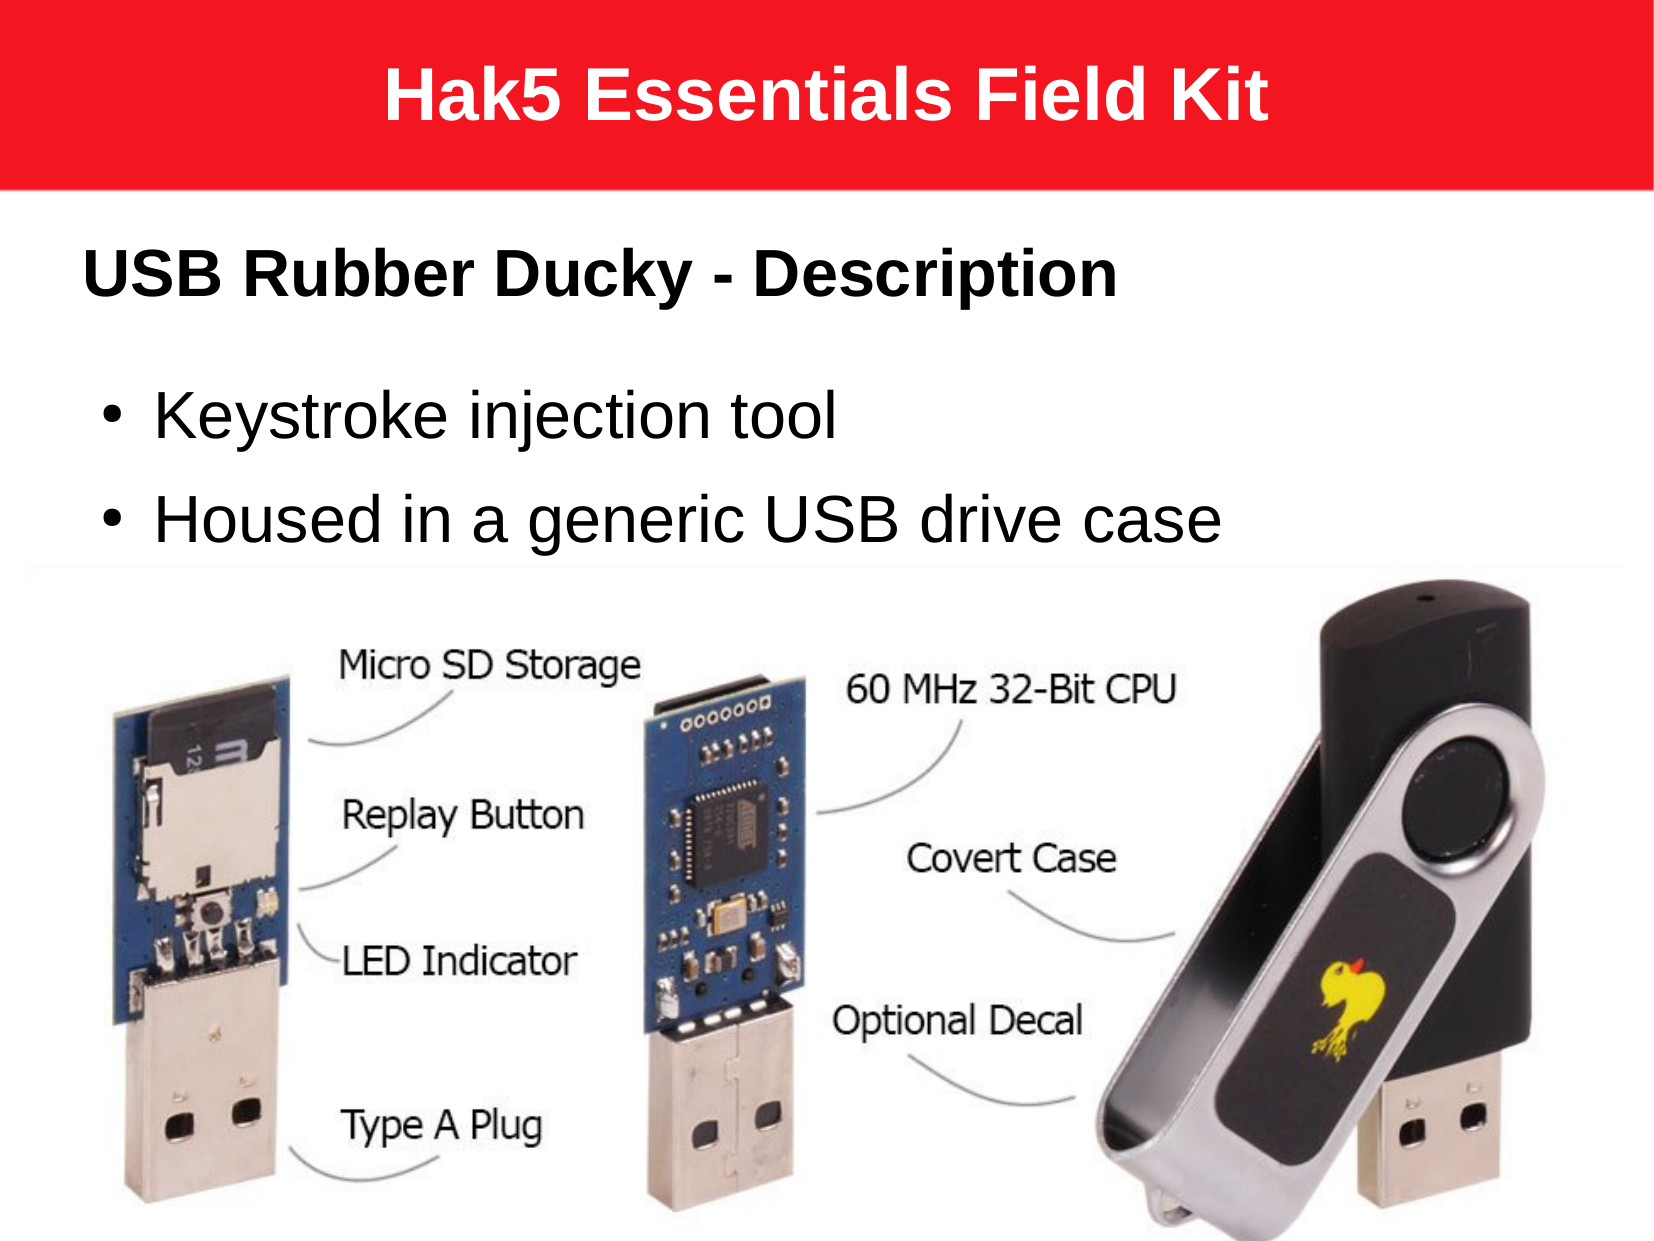

# Hak5 Essentials Field Kit
USB Rubber Ducky - Description
Keystroke injection tool
Housed in a generic USB drive case